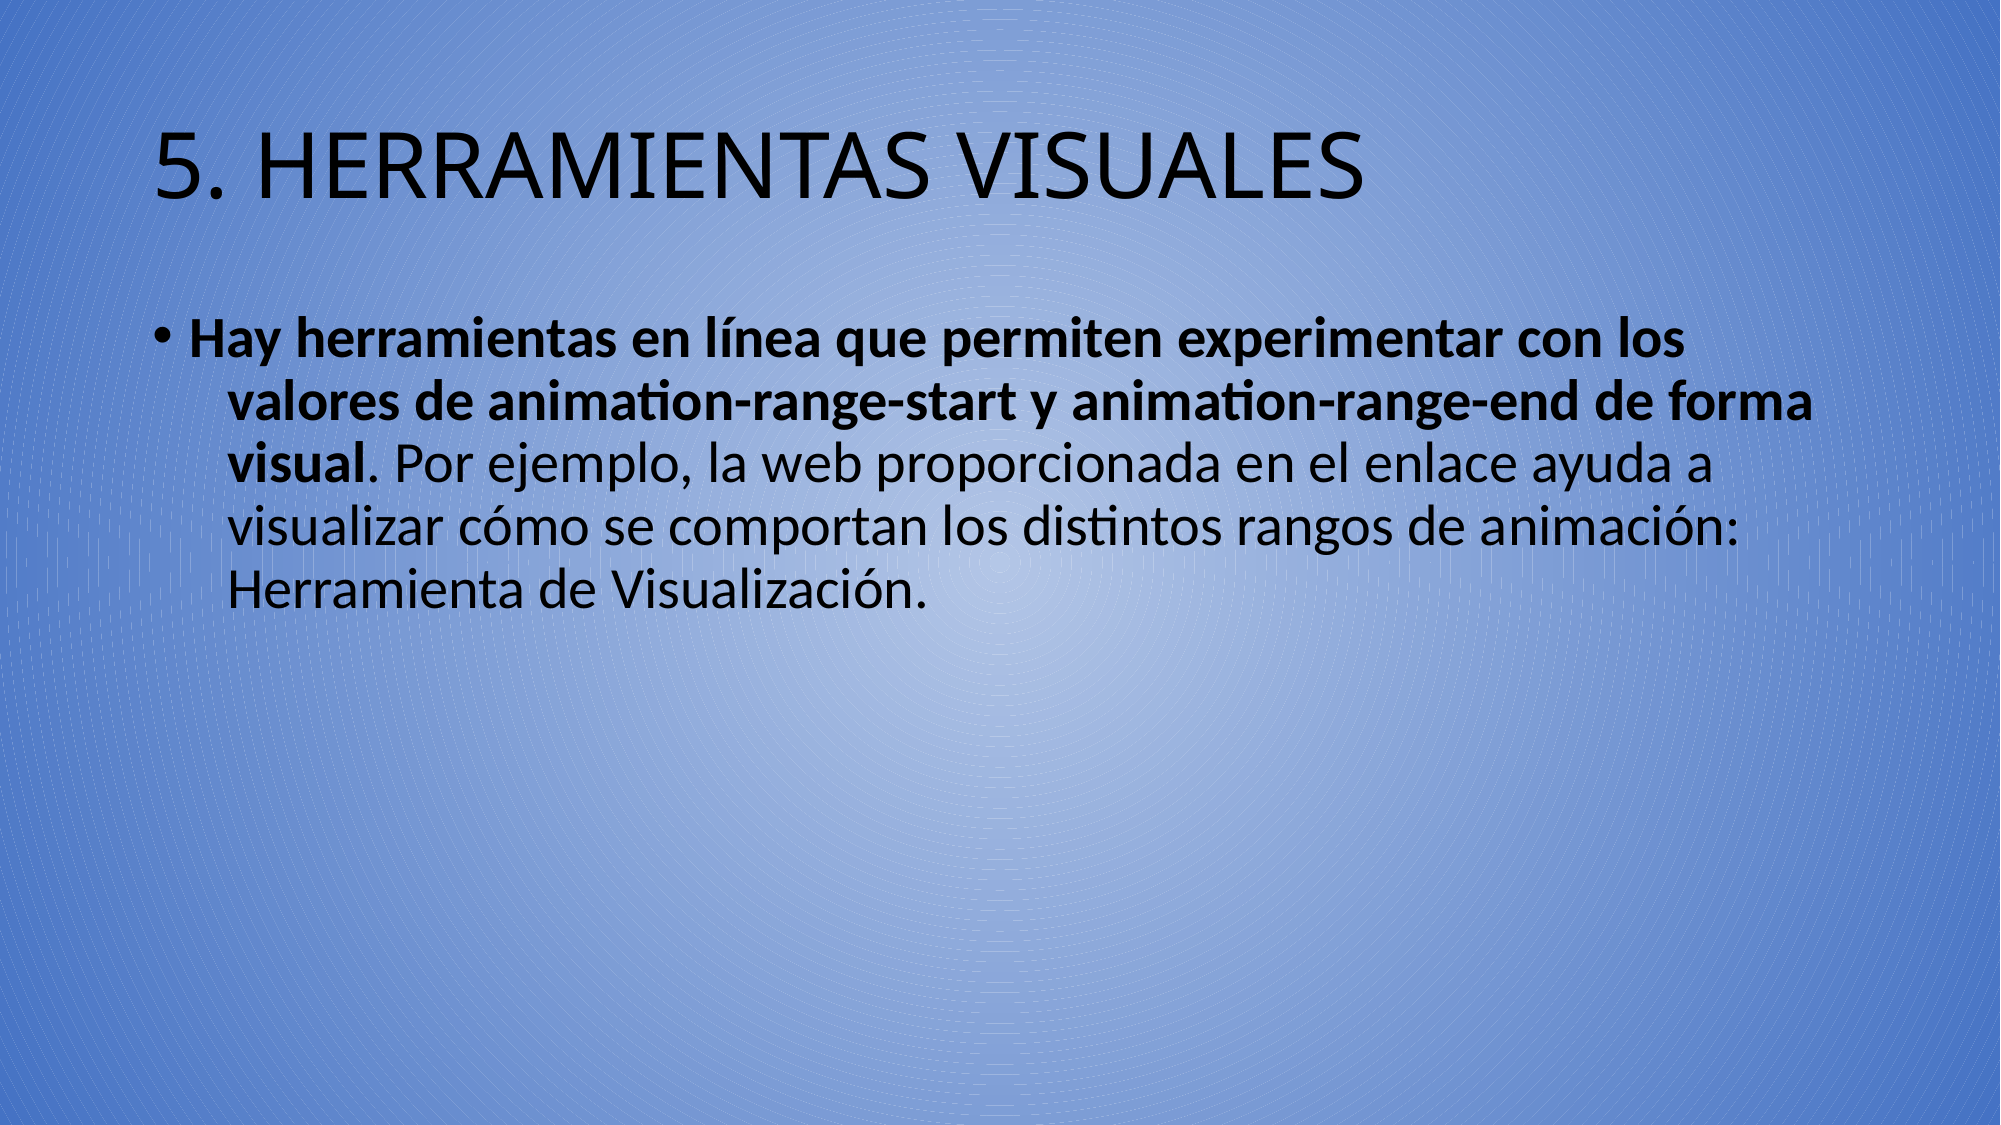

# 5. HERRAMIENTAS VISUALES
Hay herramientas en línea que permiten experimentar con los valores de animation-range-start y animation-range-end de forma visual. Por ejemplo, la web proporcionada en el enlace ayuda a visualizar cómo se comportan los distintos rangos de animación: Herramienta de Visualización.